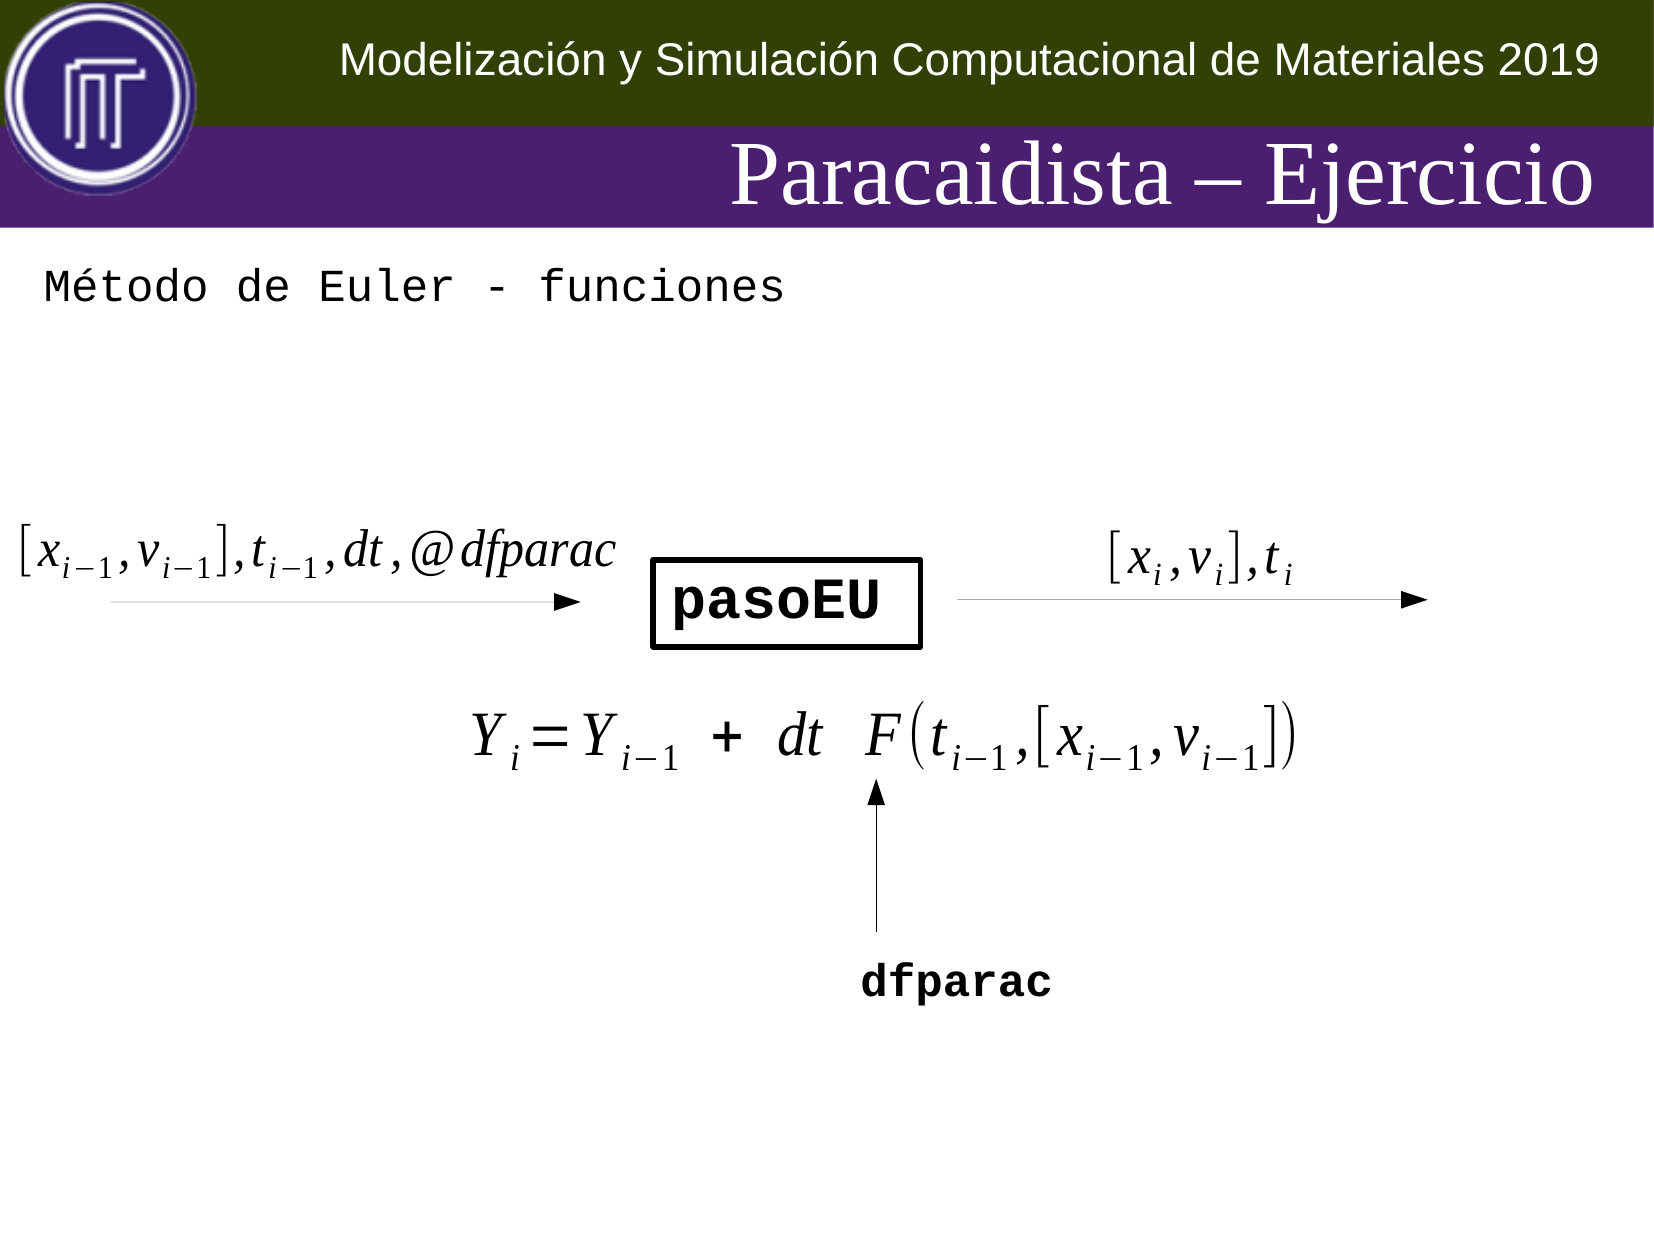

Paracaidista – Ejercicio
Método de Euler - funciones
pasoEU
dfparac